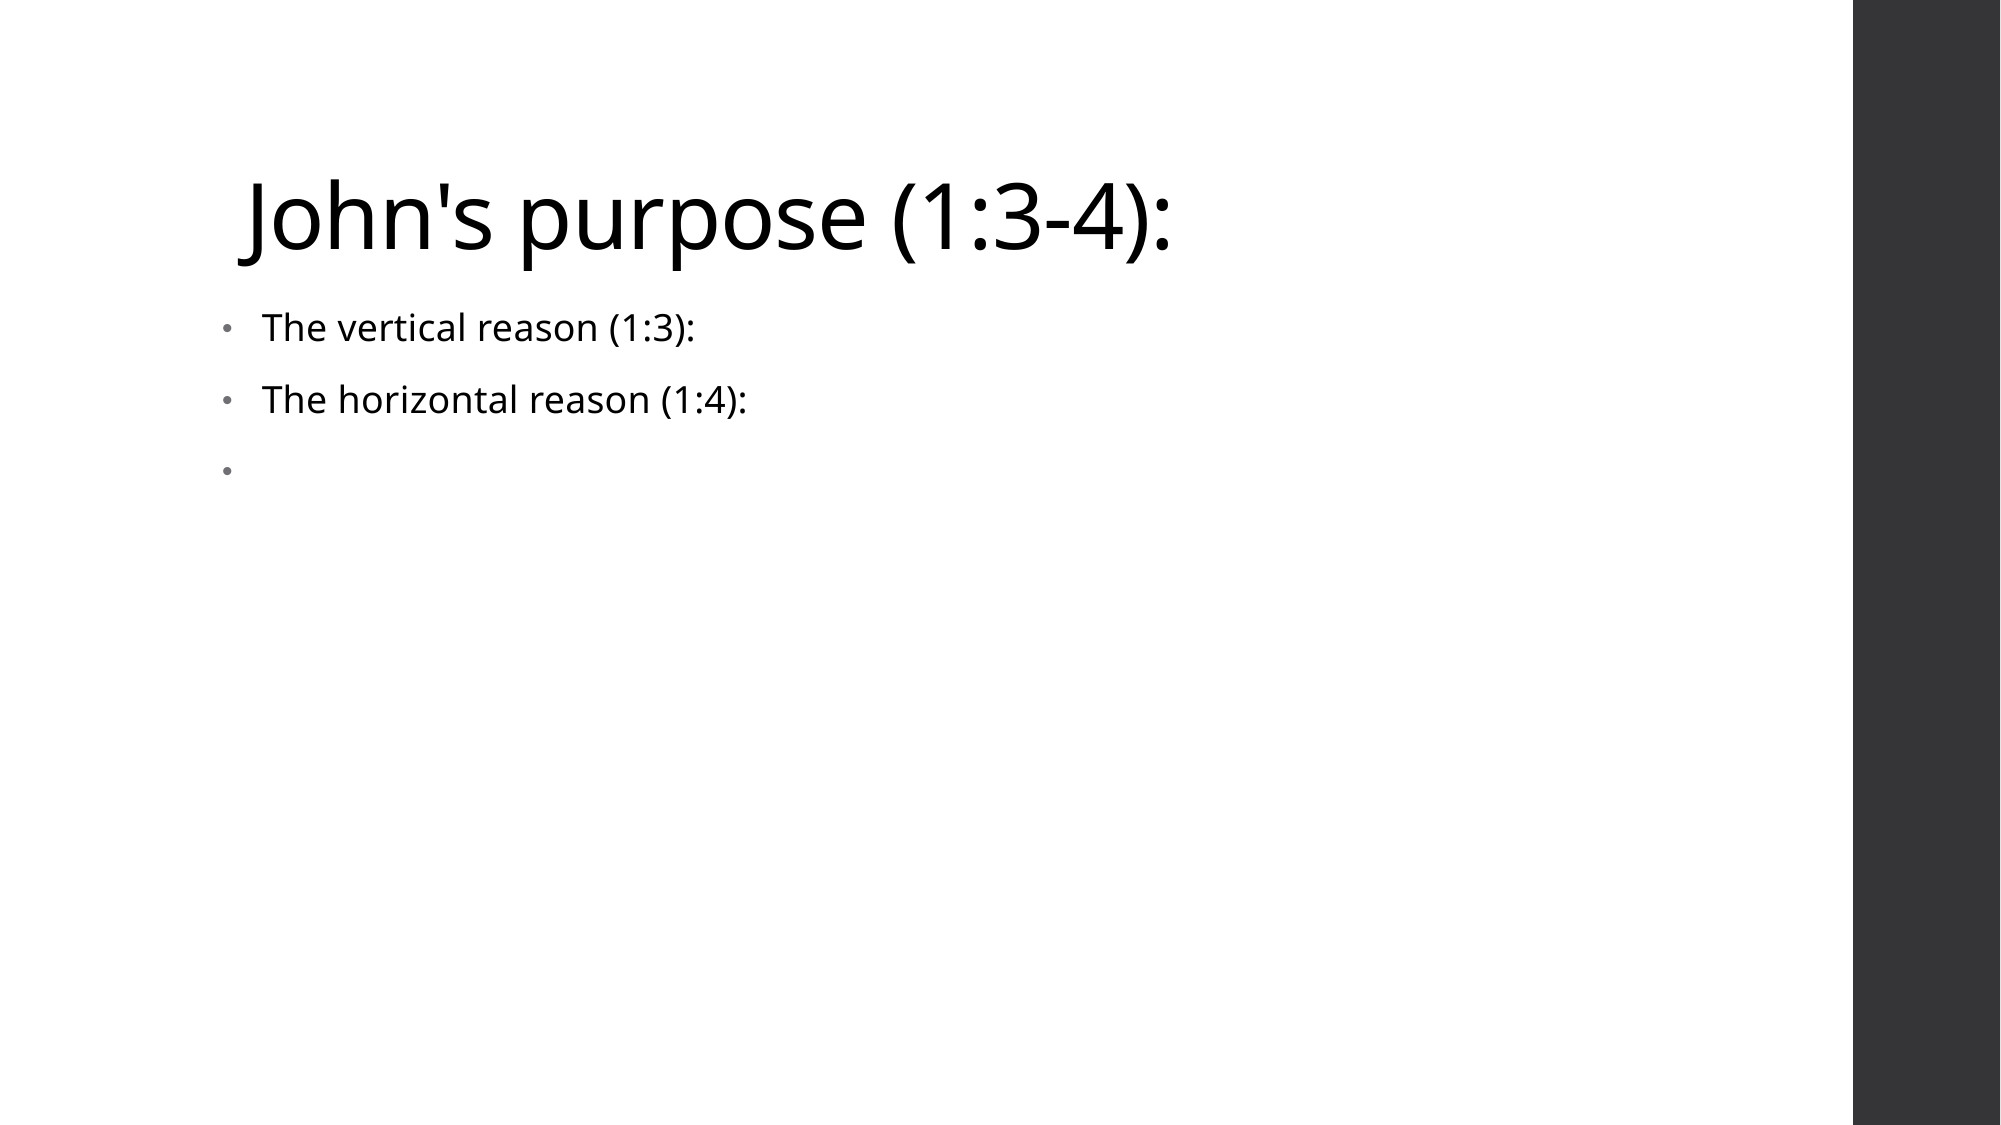

# John's purpose (1:3-4):
 The vertical reason (1:3):
 The horizontal reason (1:4):